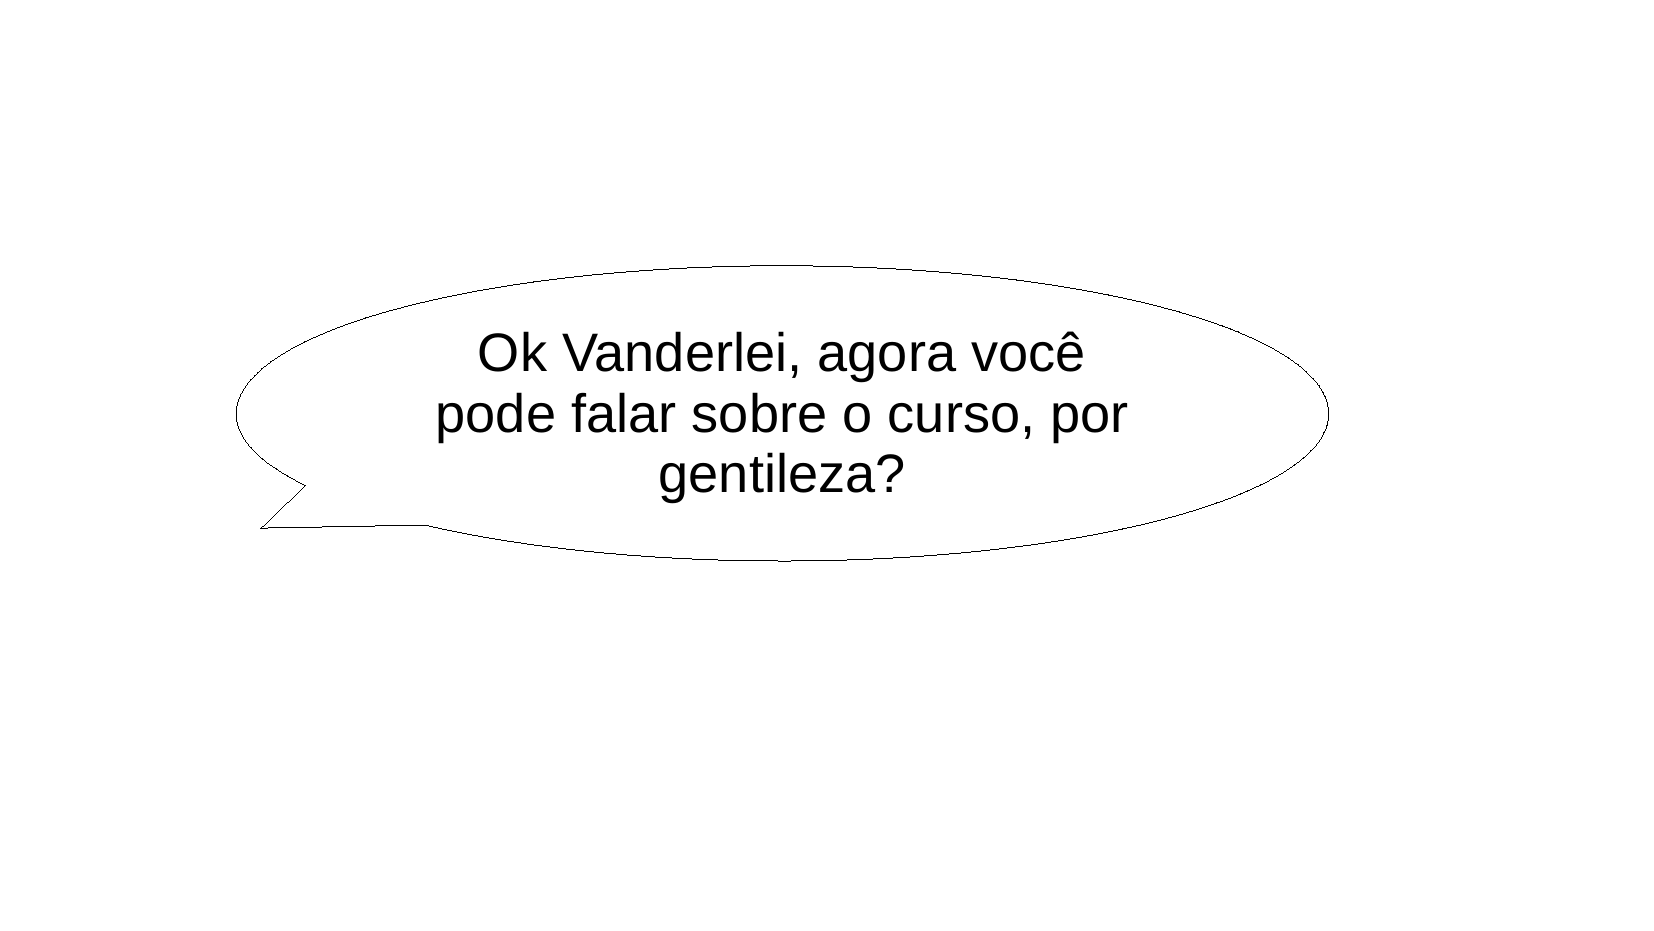

Ok Vanderlei, agora você pode falar sobre o curso, por gentileza?